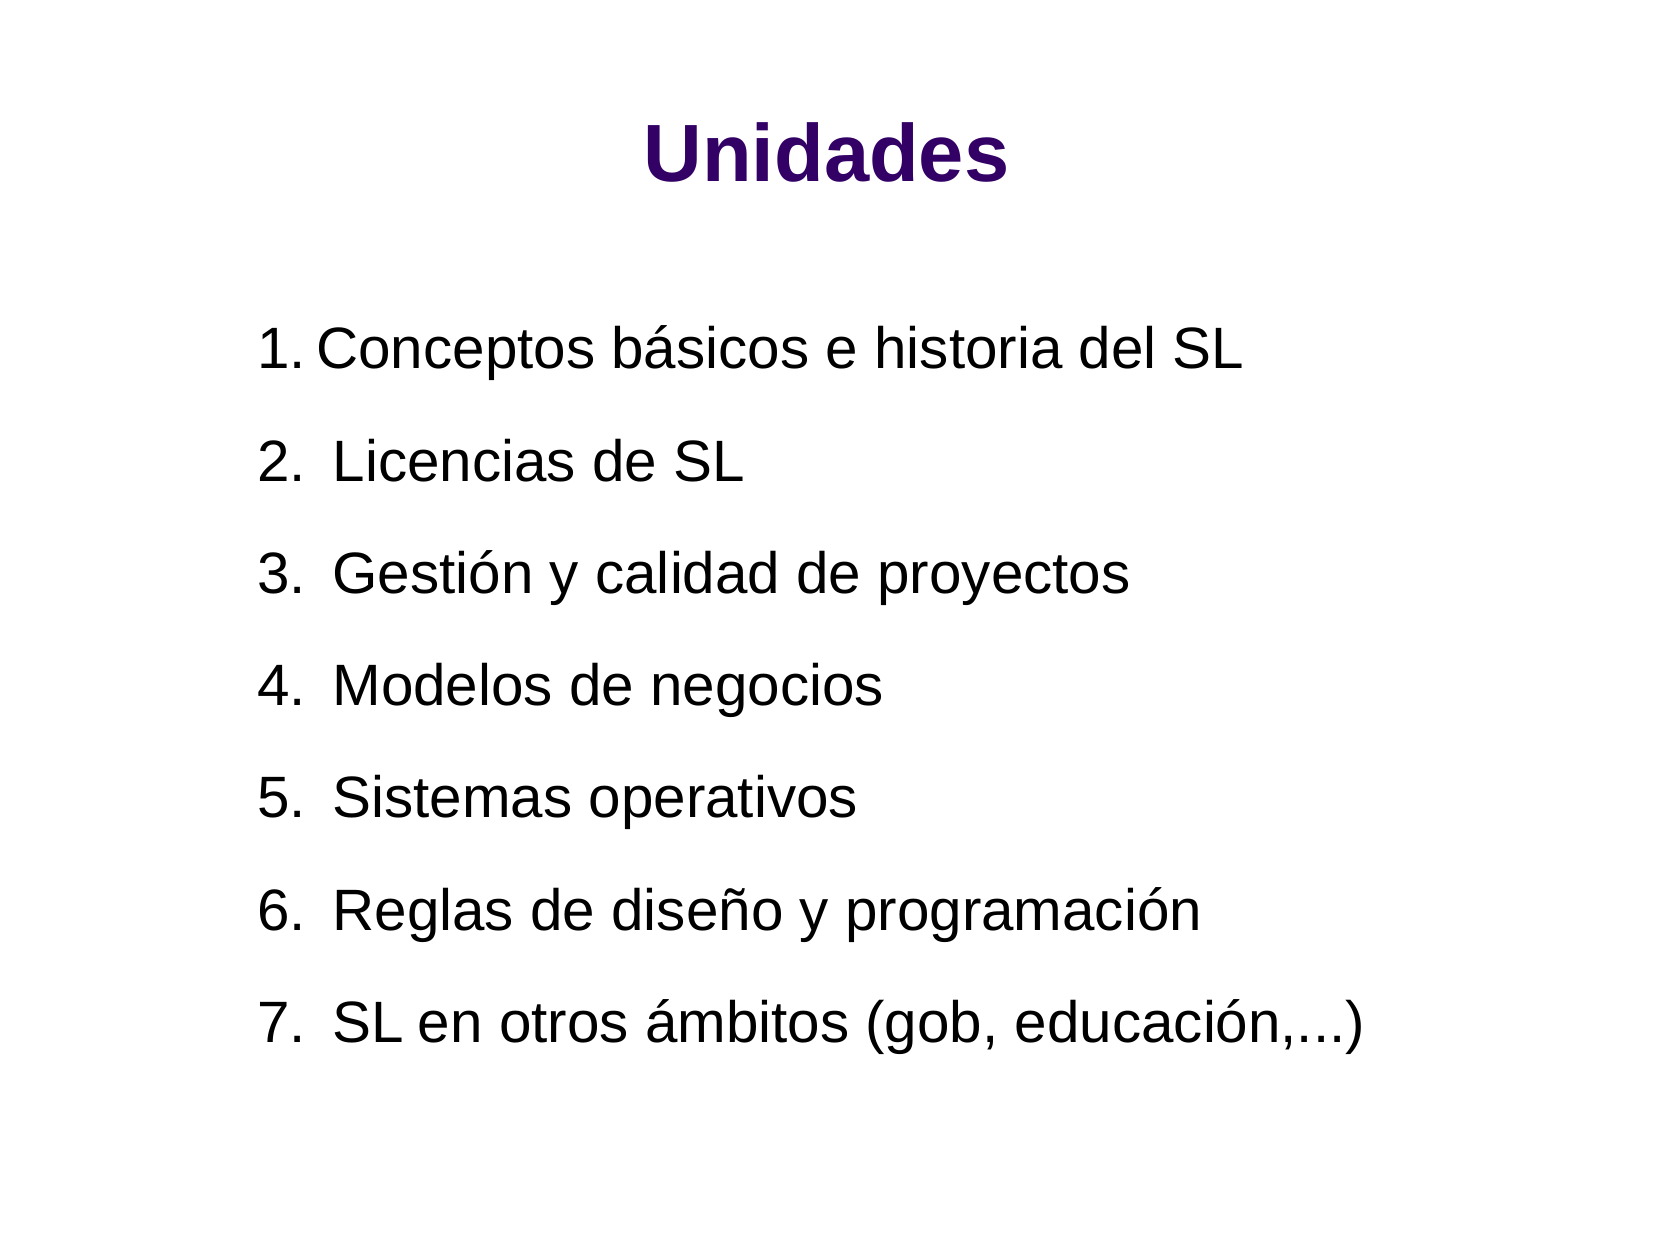

# Unidades
Conceptos básicos e historia del SL
 Licencias de SL
 Gestión y calidad de proyectos
 Modelos de negocios
 Sistemas operativos
 Reglas de diseño y programación
 SL en otros ámbitos (gob, educación,...)